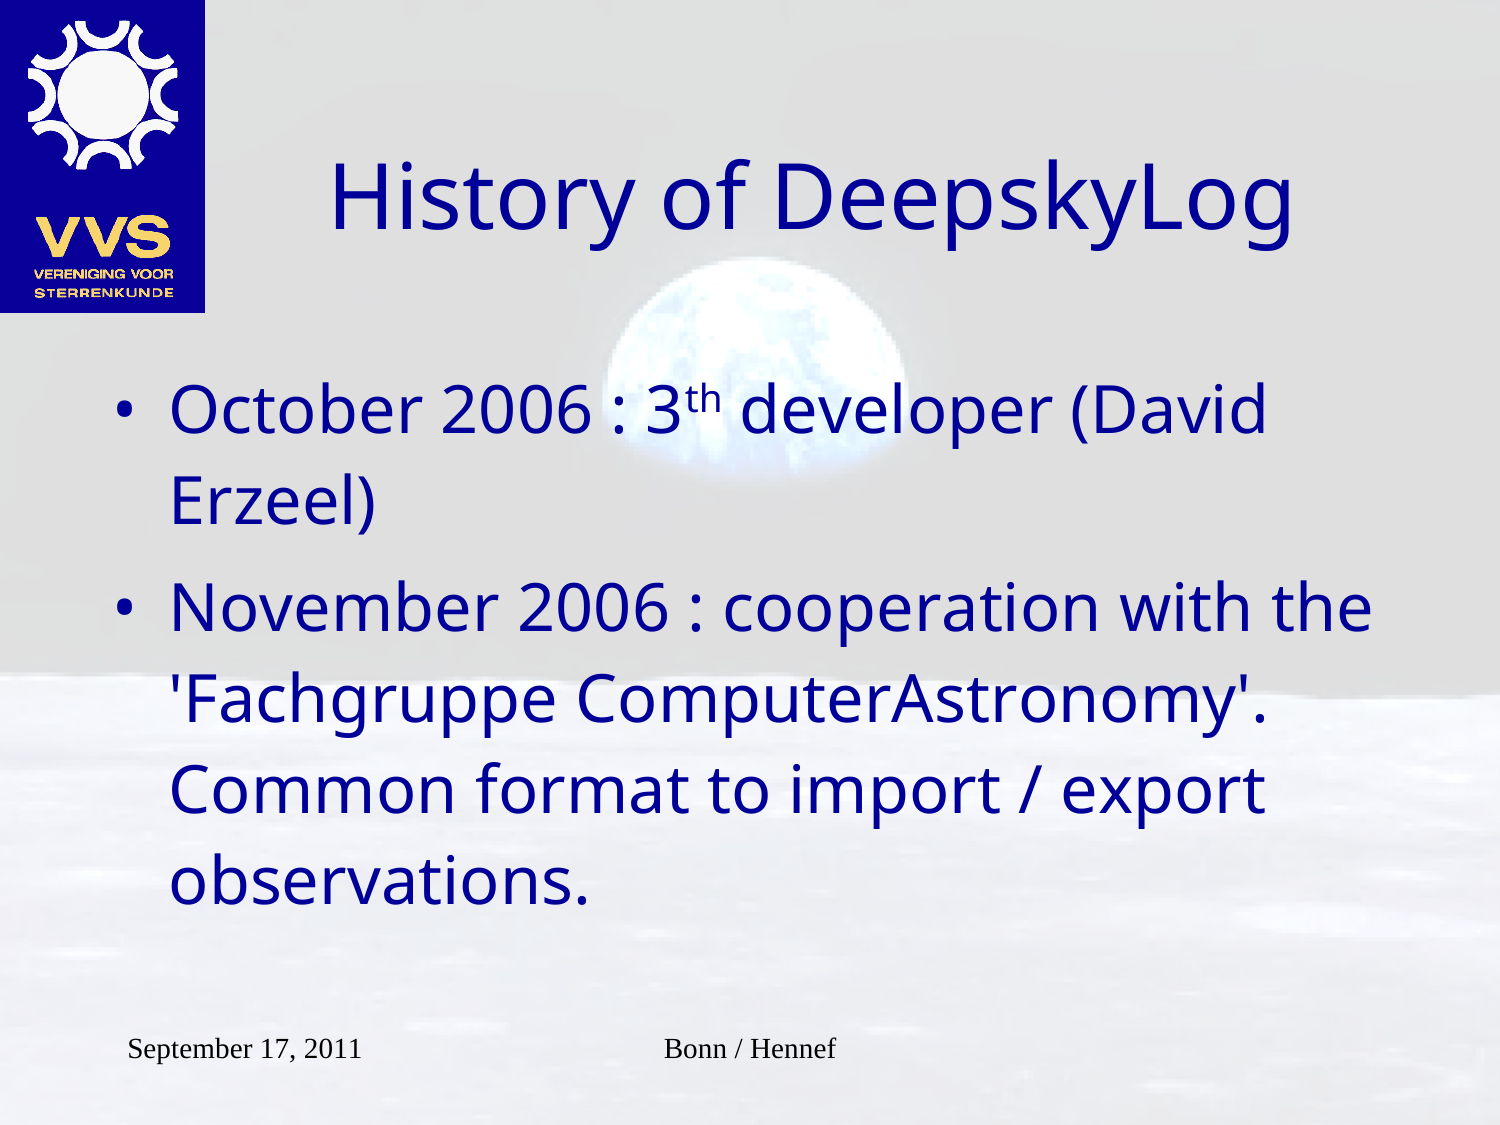

# History of DeepskyLog
October 2006 : 3th developer (David Erzeel)
November 2006 : cooperation with the 'Fachgruppe ComputerAstronomy'. Common format to import / export observations.
September 17, 2011
Bonn / Hennef